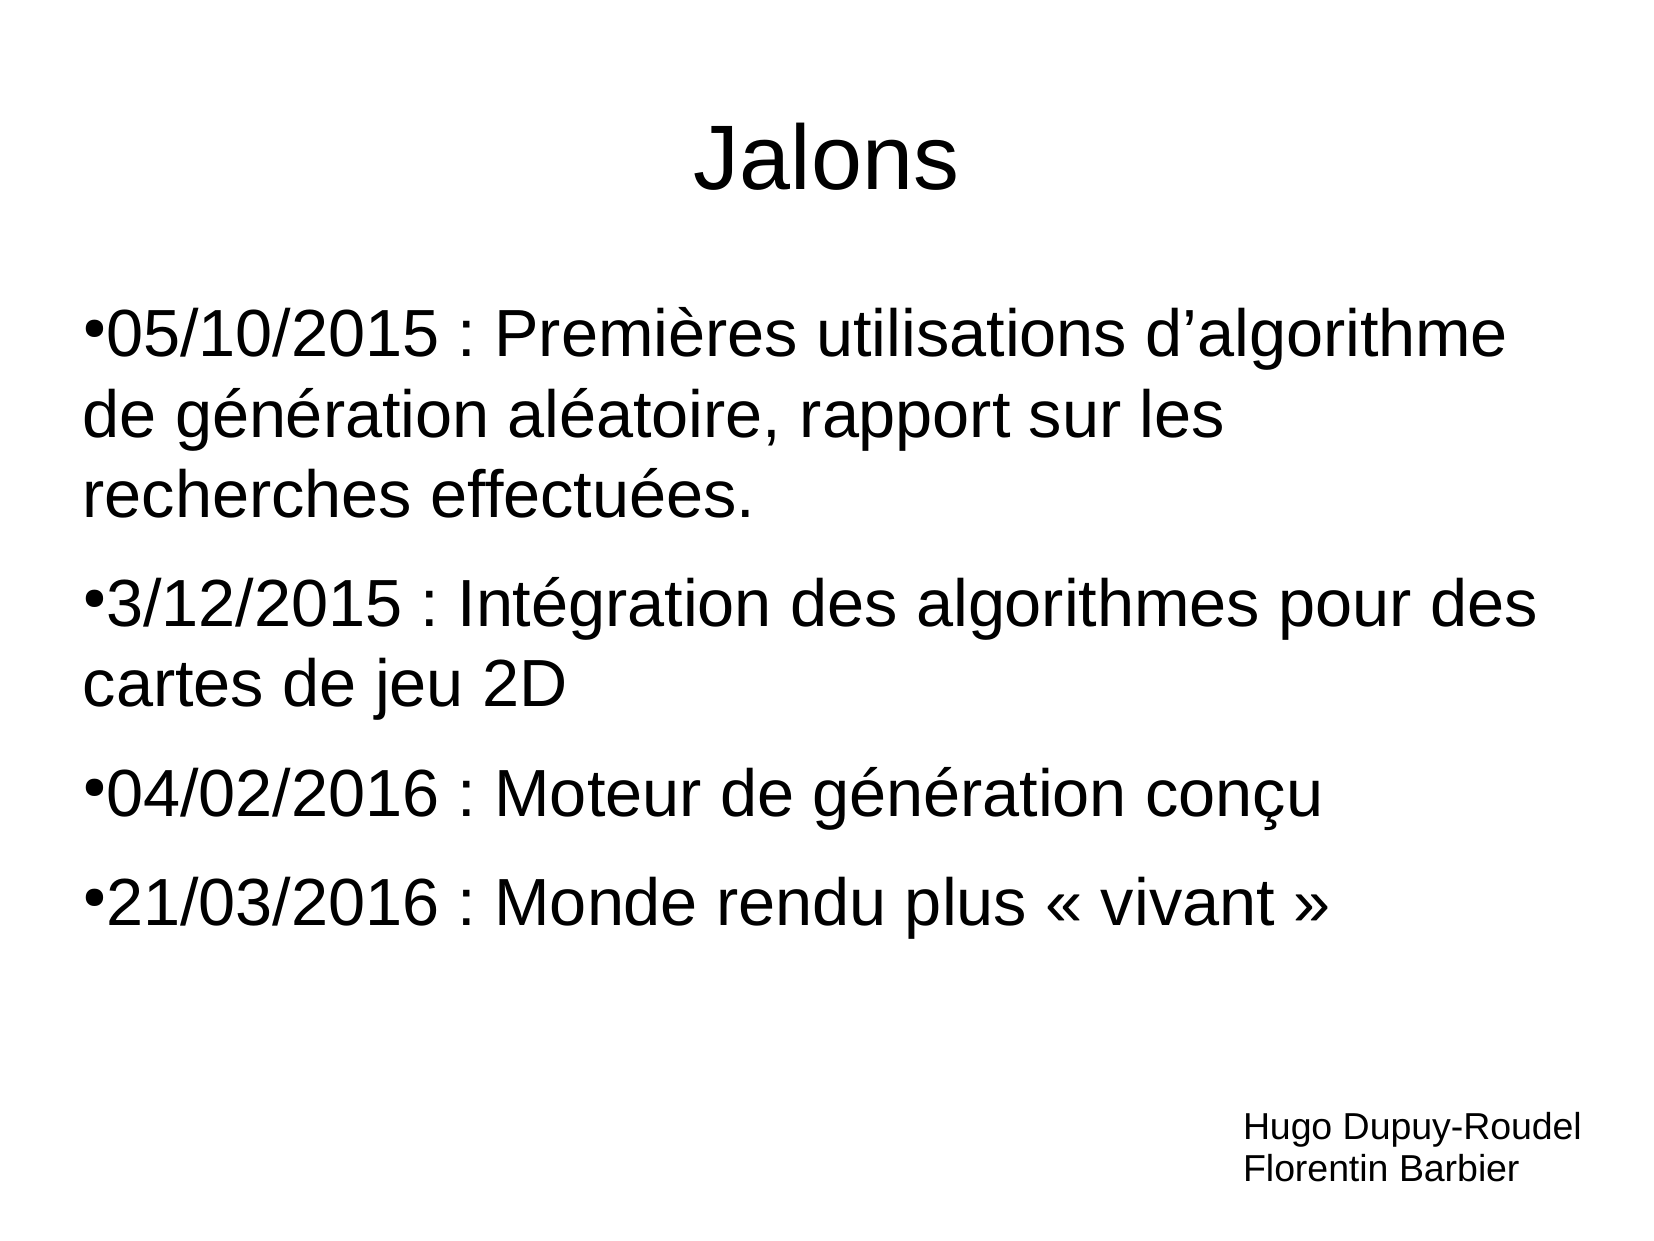

# Jalons
05/10/2015 : Premières utilisations d’algorithme de génération aléatoire, rapport sur les recherches effectuées.
3/12/2015 : Intégration des algorithmes pour des cartes de jeu 2D
04/02/2016 : Moteur de génération conçu
21/03/2016 : Monde rendu plus « vivant »